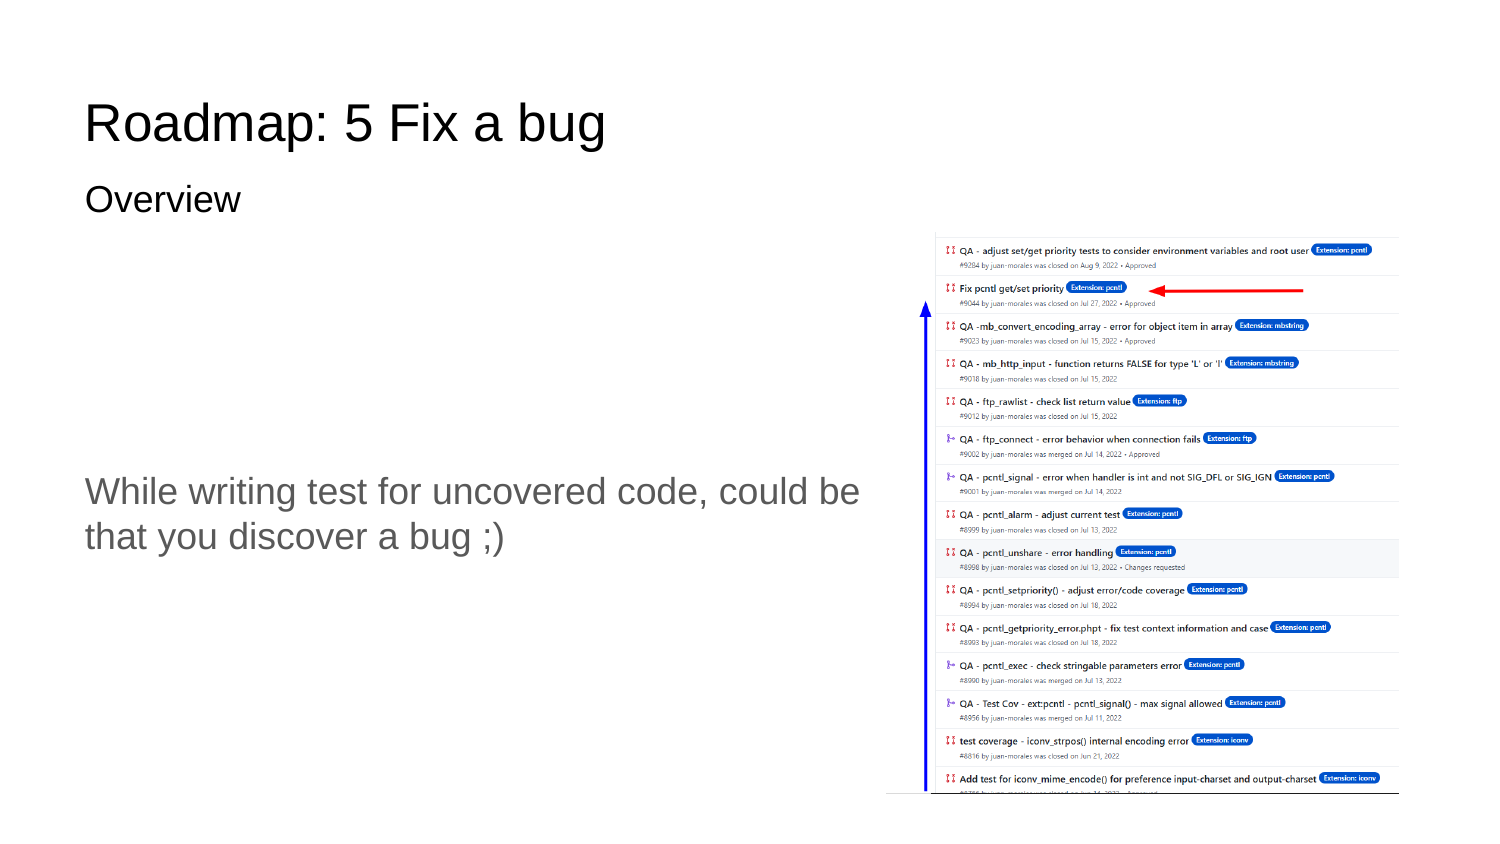

# Roadmap: 5 Fix a bug
Overview
While writing test for uncovered code, could be that you discover a bug ;)